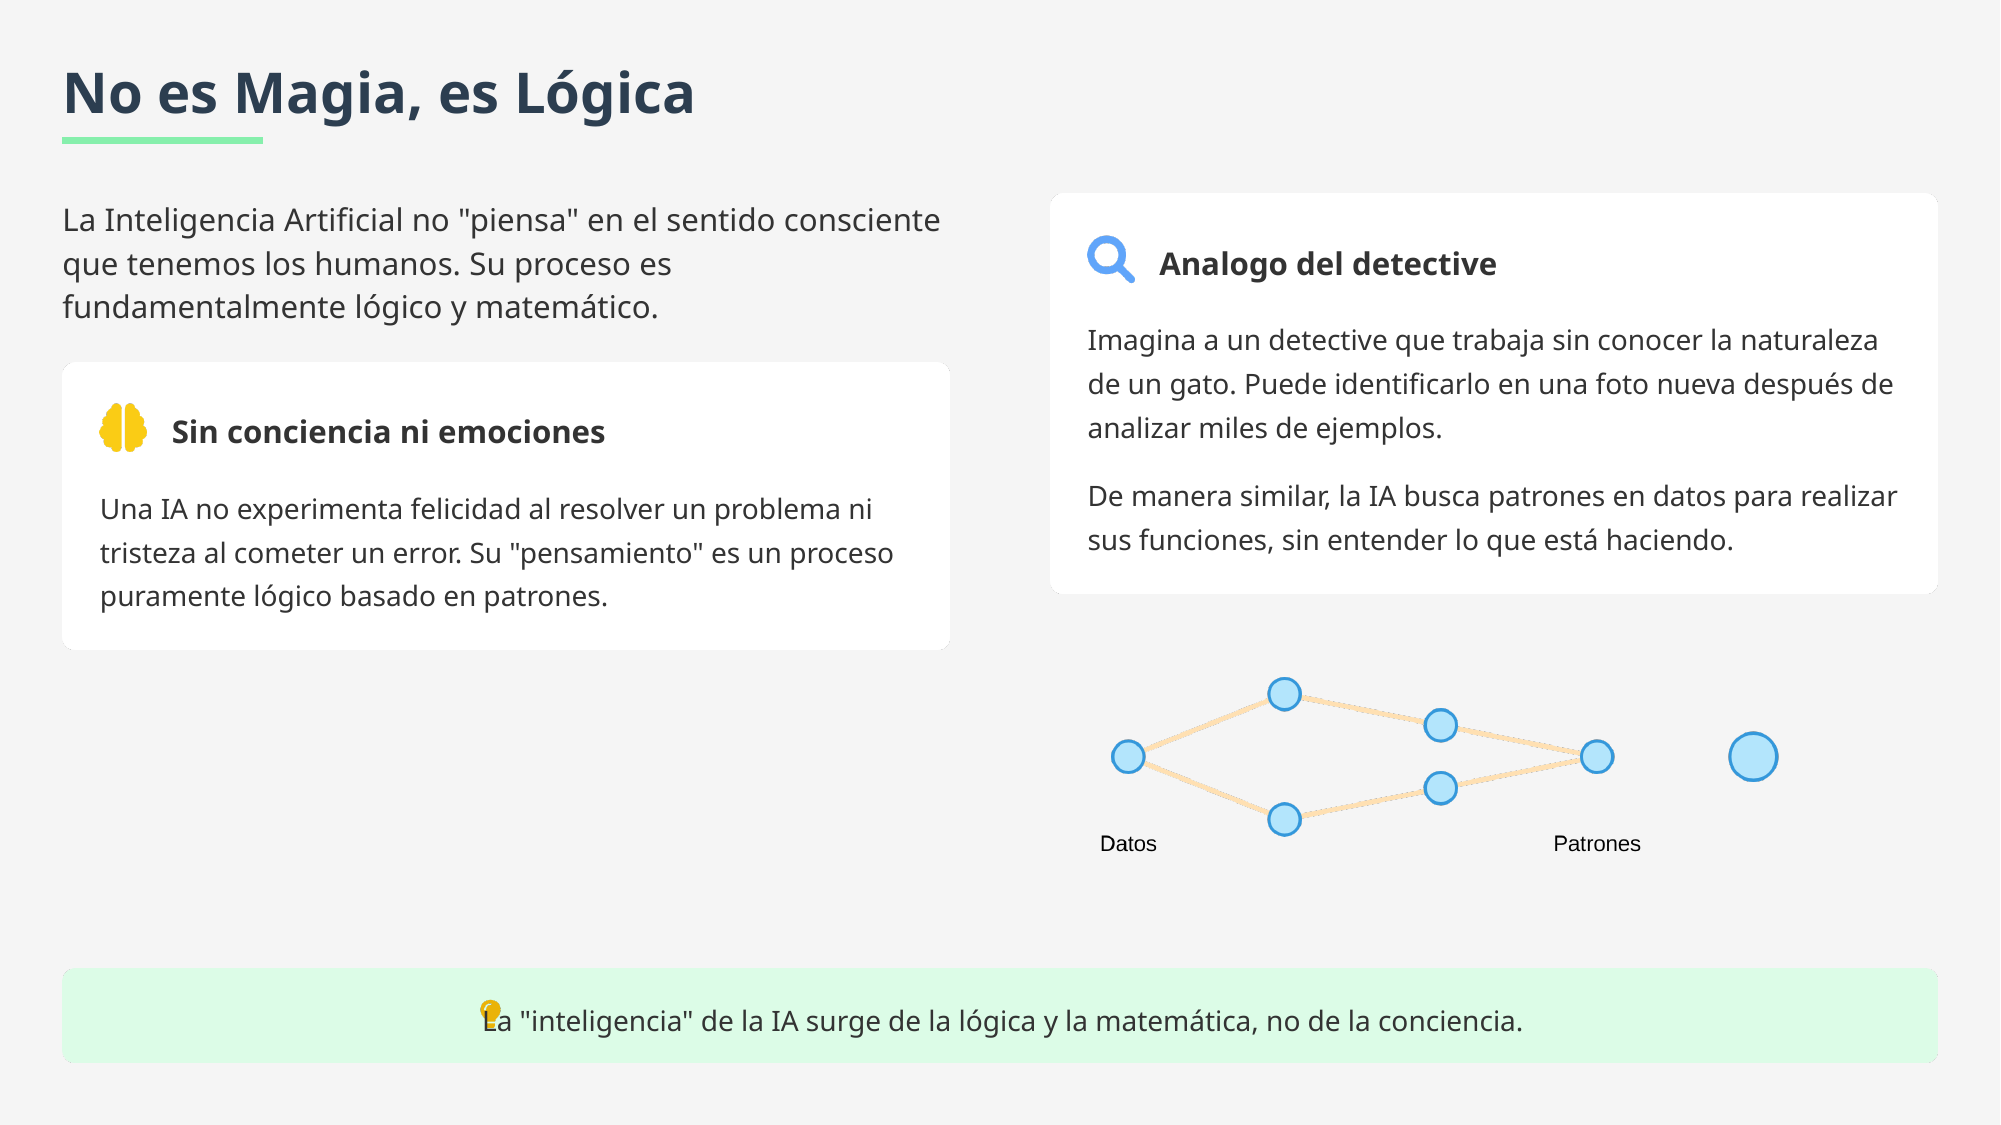

No es Magia, es Lógica
La Inteligencia Artificial no "piensa" en el sentido consciente que tenemos los humanos. Su proceso es fundamentalmente lógico y matemático.
Analogo del detective
Imagina a un detective que trabaja sin conocer la naturaleza de un gato. Puede identificarlo en una foto nueva después de analizar miles de ejemplos.
Sin conciencia ni emociones
De manera similar, la IA busca patrones en datos para realizar sus funciones, sin entender lo que está haciendo.
Una IA no experimenta felicidad al resolver un problema ni tristeza al cometer un error. Su "pensamiento" es un proceso puramente lógico basado en patrones.
 La "inteligencia" de la IA surge de la lógica y la matemática, no de la conciencia.